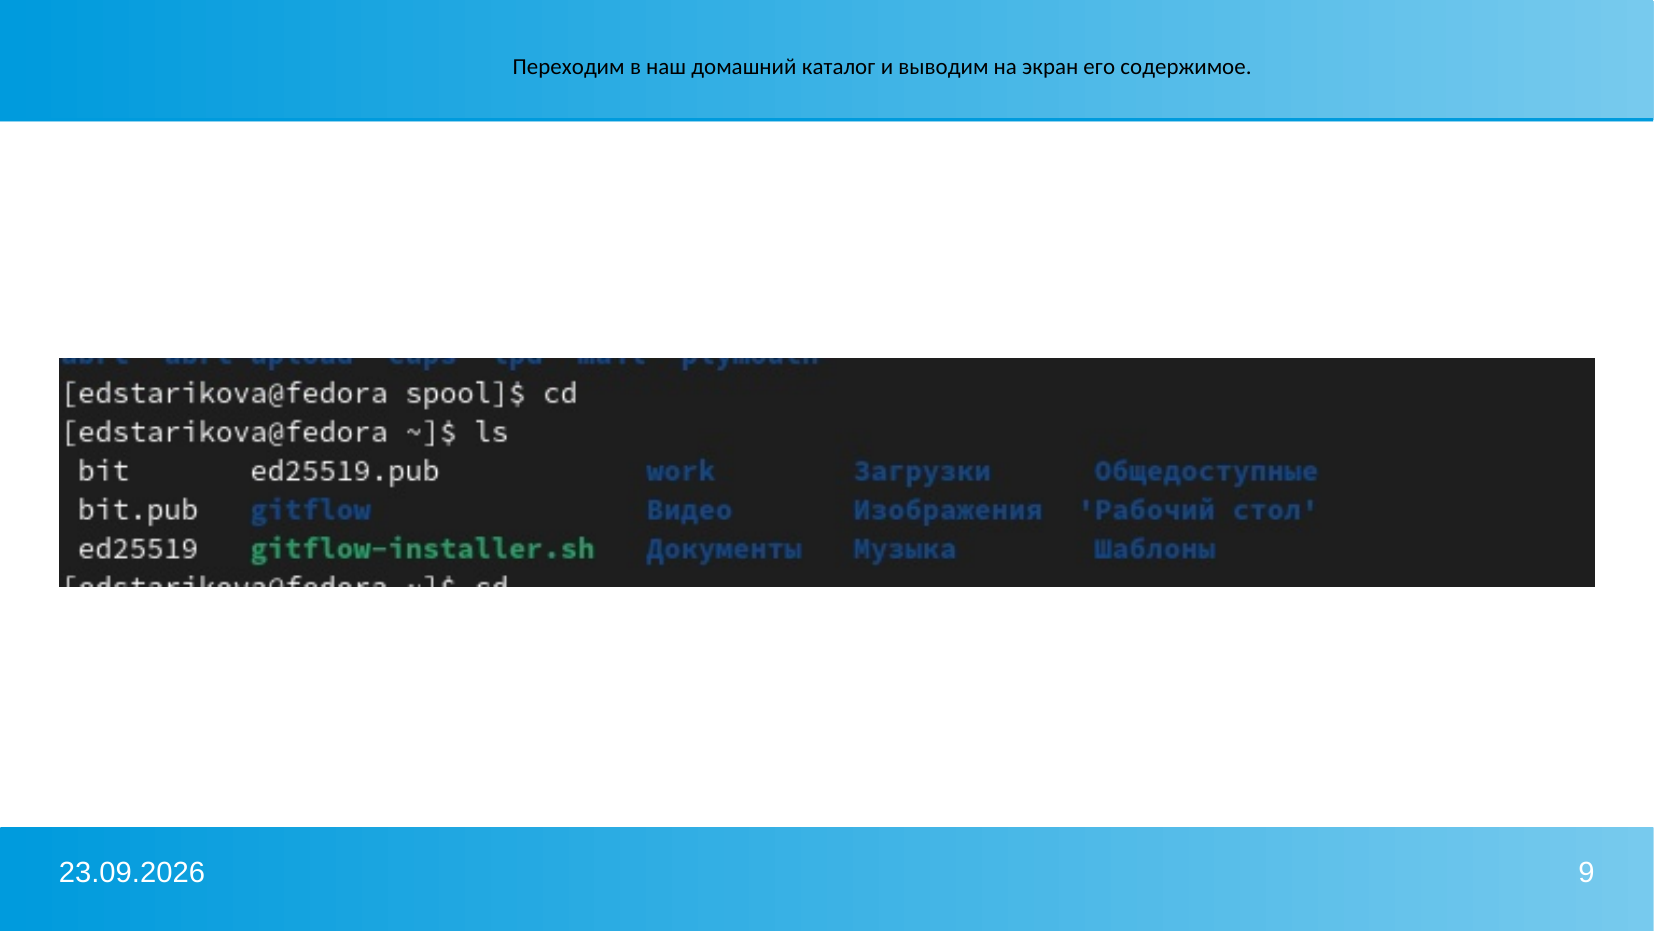

# Переходим в наш домашний каталог и выводим на экран его содержимое.
9